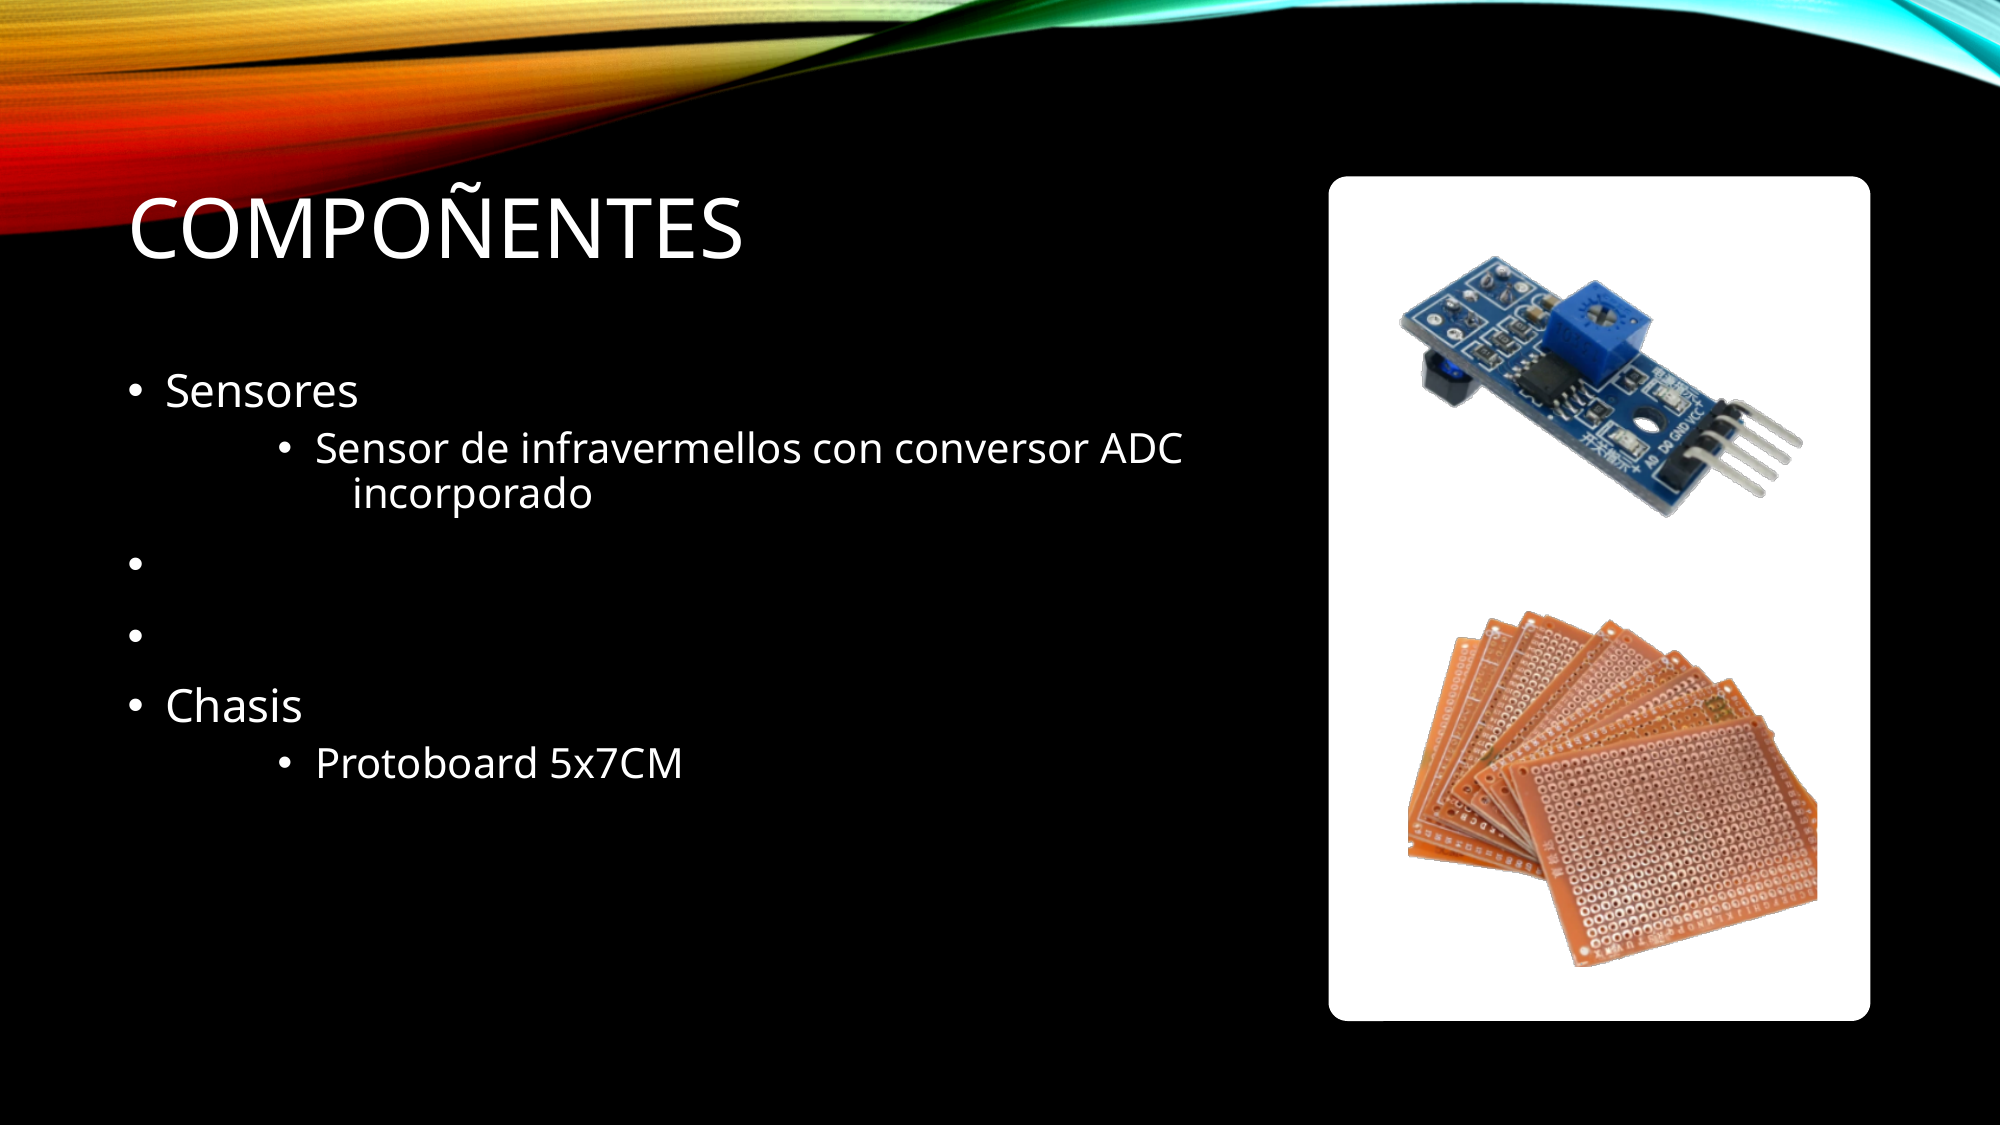

# CompoÑentes
Sensores
Sensor de infravermellos con conversor ADC incorporado
Chasis
Protoboard 5x7CM